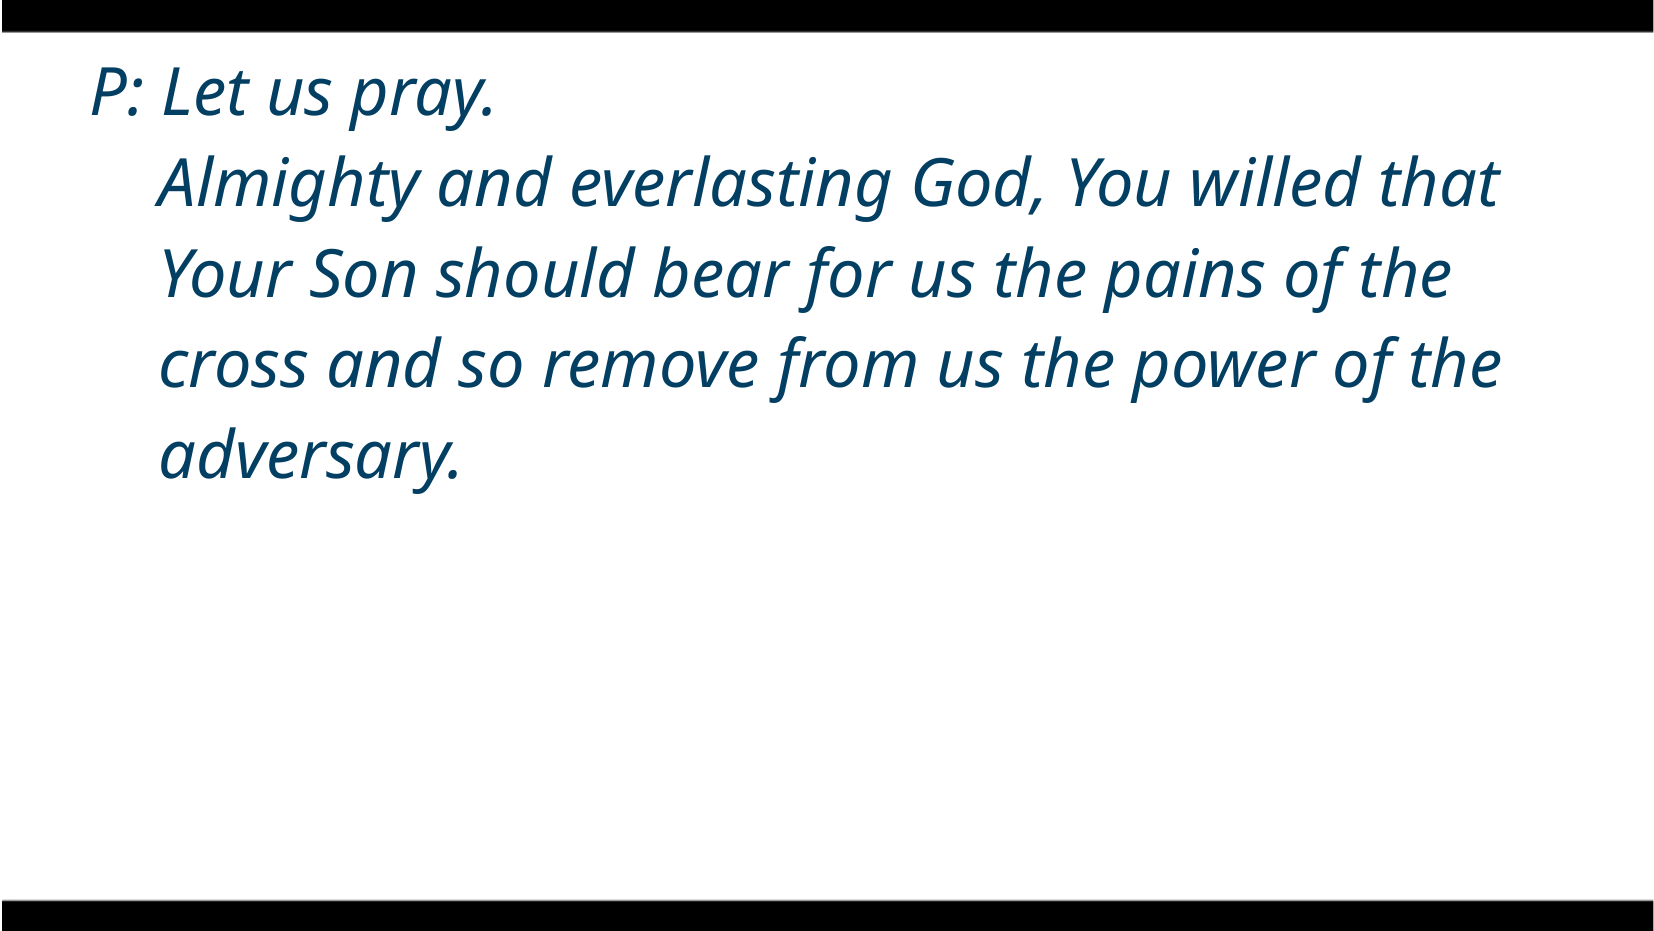

P: Let us pray.
 Almighty and everlasting God, You willed that
 Your Son should bear for us the pains of the
 cross and so remove from us the power of the
 adversary.